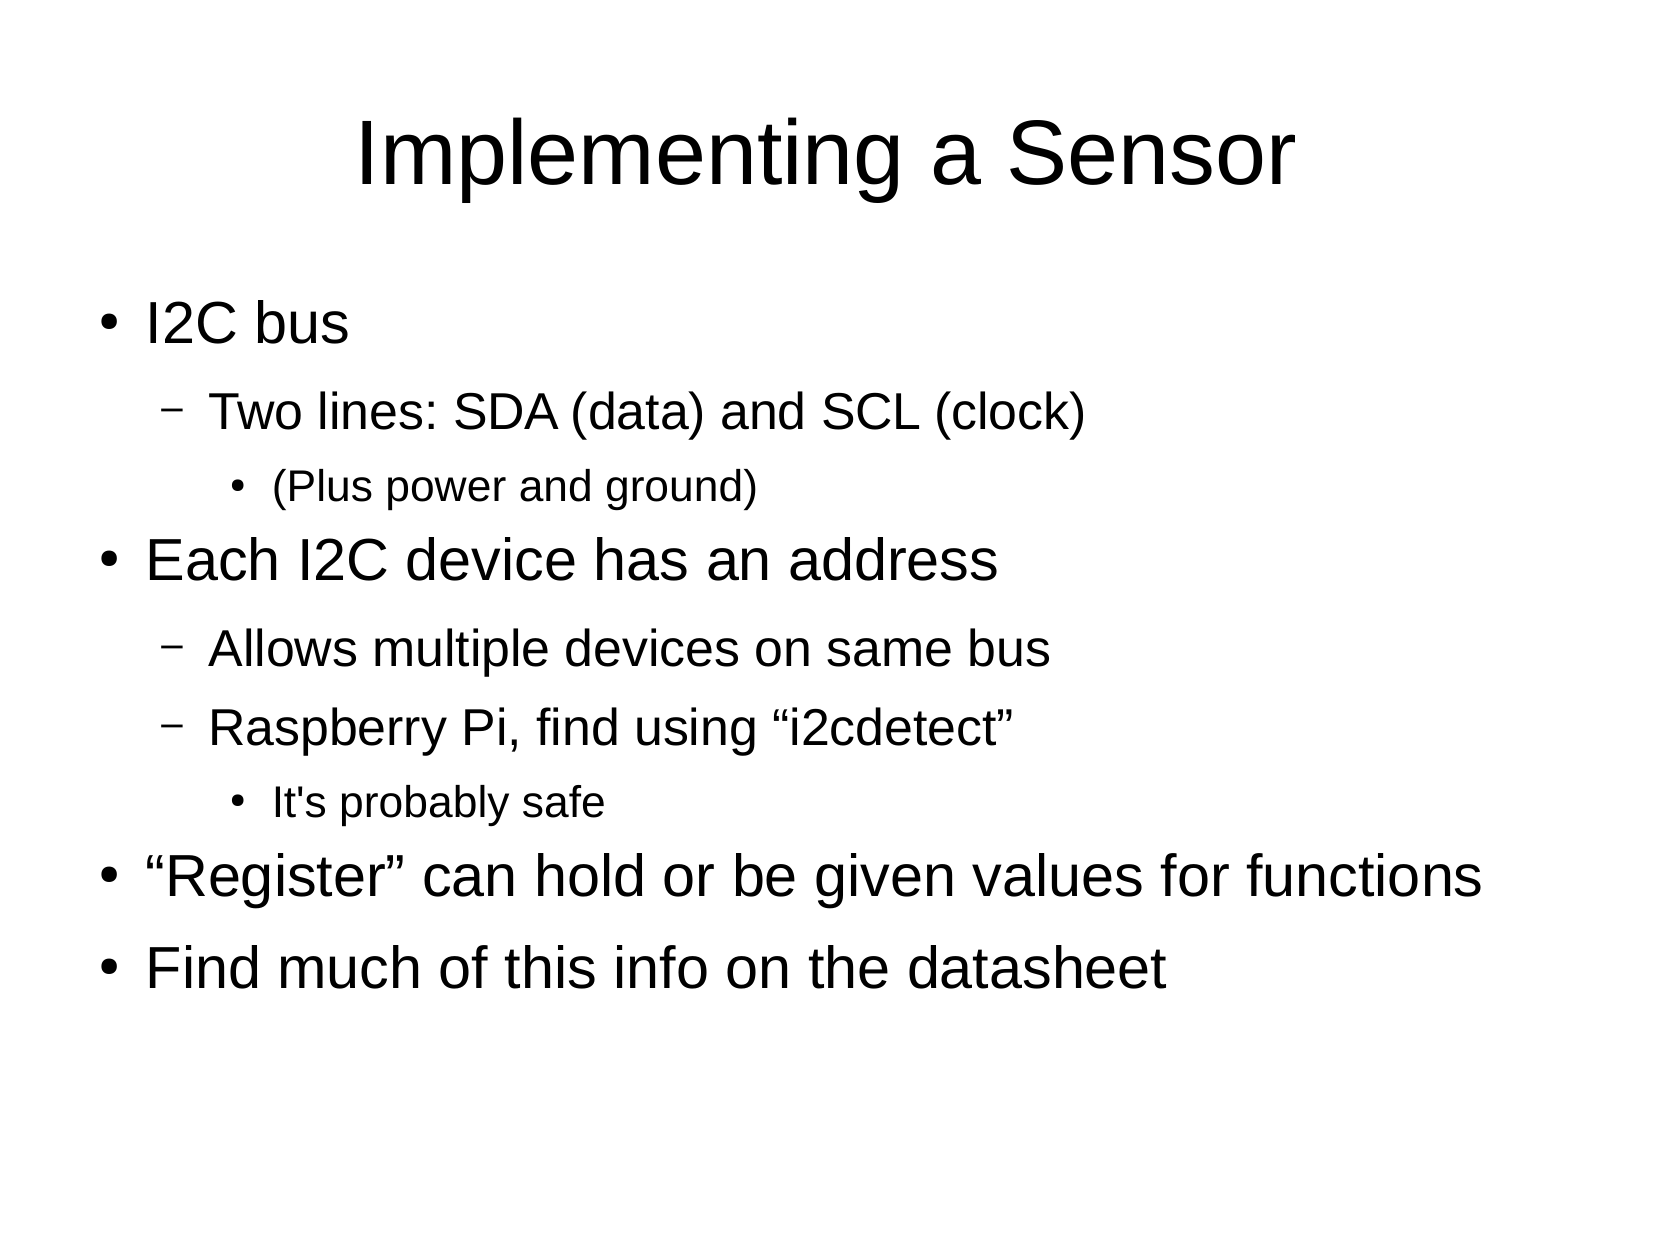

# Implementing a Sensor
I2C bus
Two lines: SDA (data) and SCL (clock)
(Plus power and ground)
Each I2C device has an address
Allows multiple devices on same bus
Raspberry Pi, find using “i2cdetect”
It's probably safe
“Register” can hold or be given values for functions
Find much of this info on the datasheet